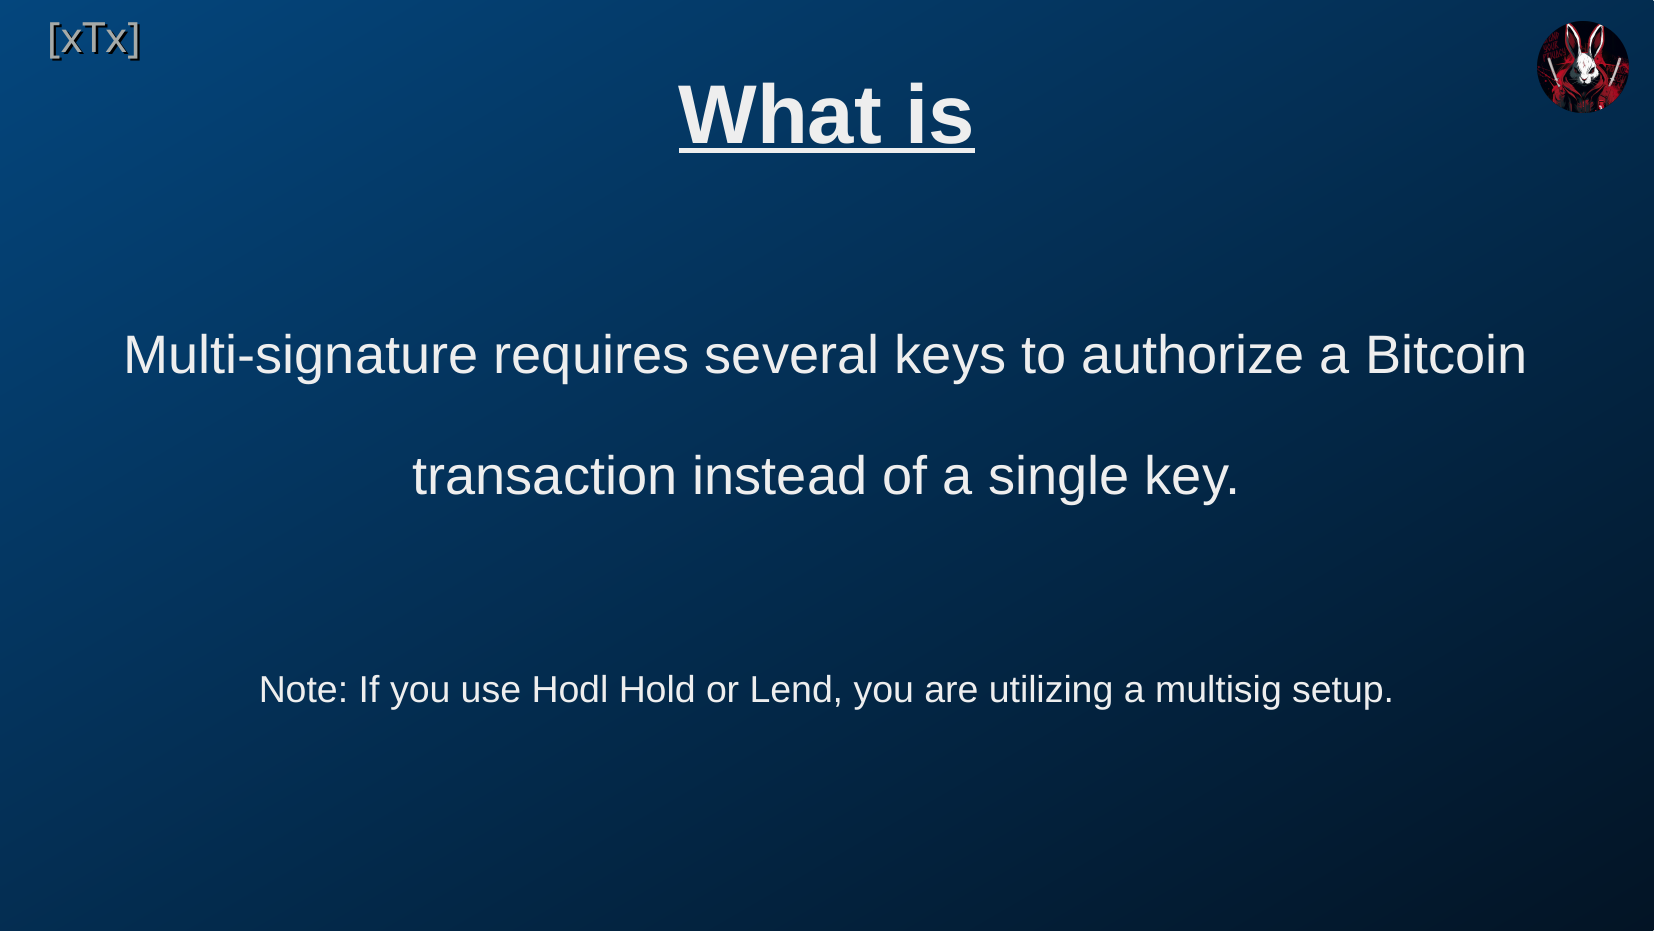

[xTx]
# What is
Multi-signature requires several keys to authorize a Bitcoin transaction instead of a single key.
Note: If you use Hodl Hold or Lend, you are utilizing a multisig setup.